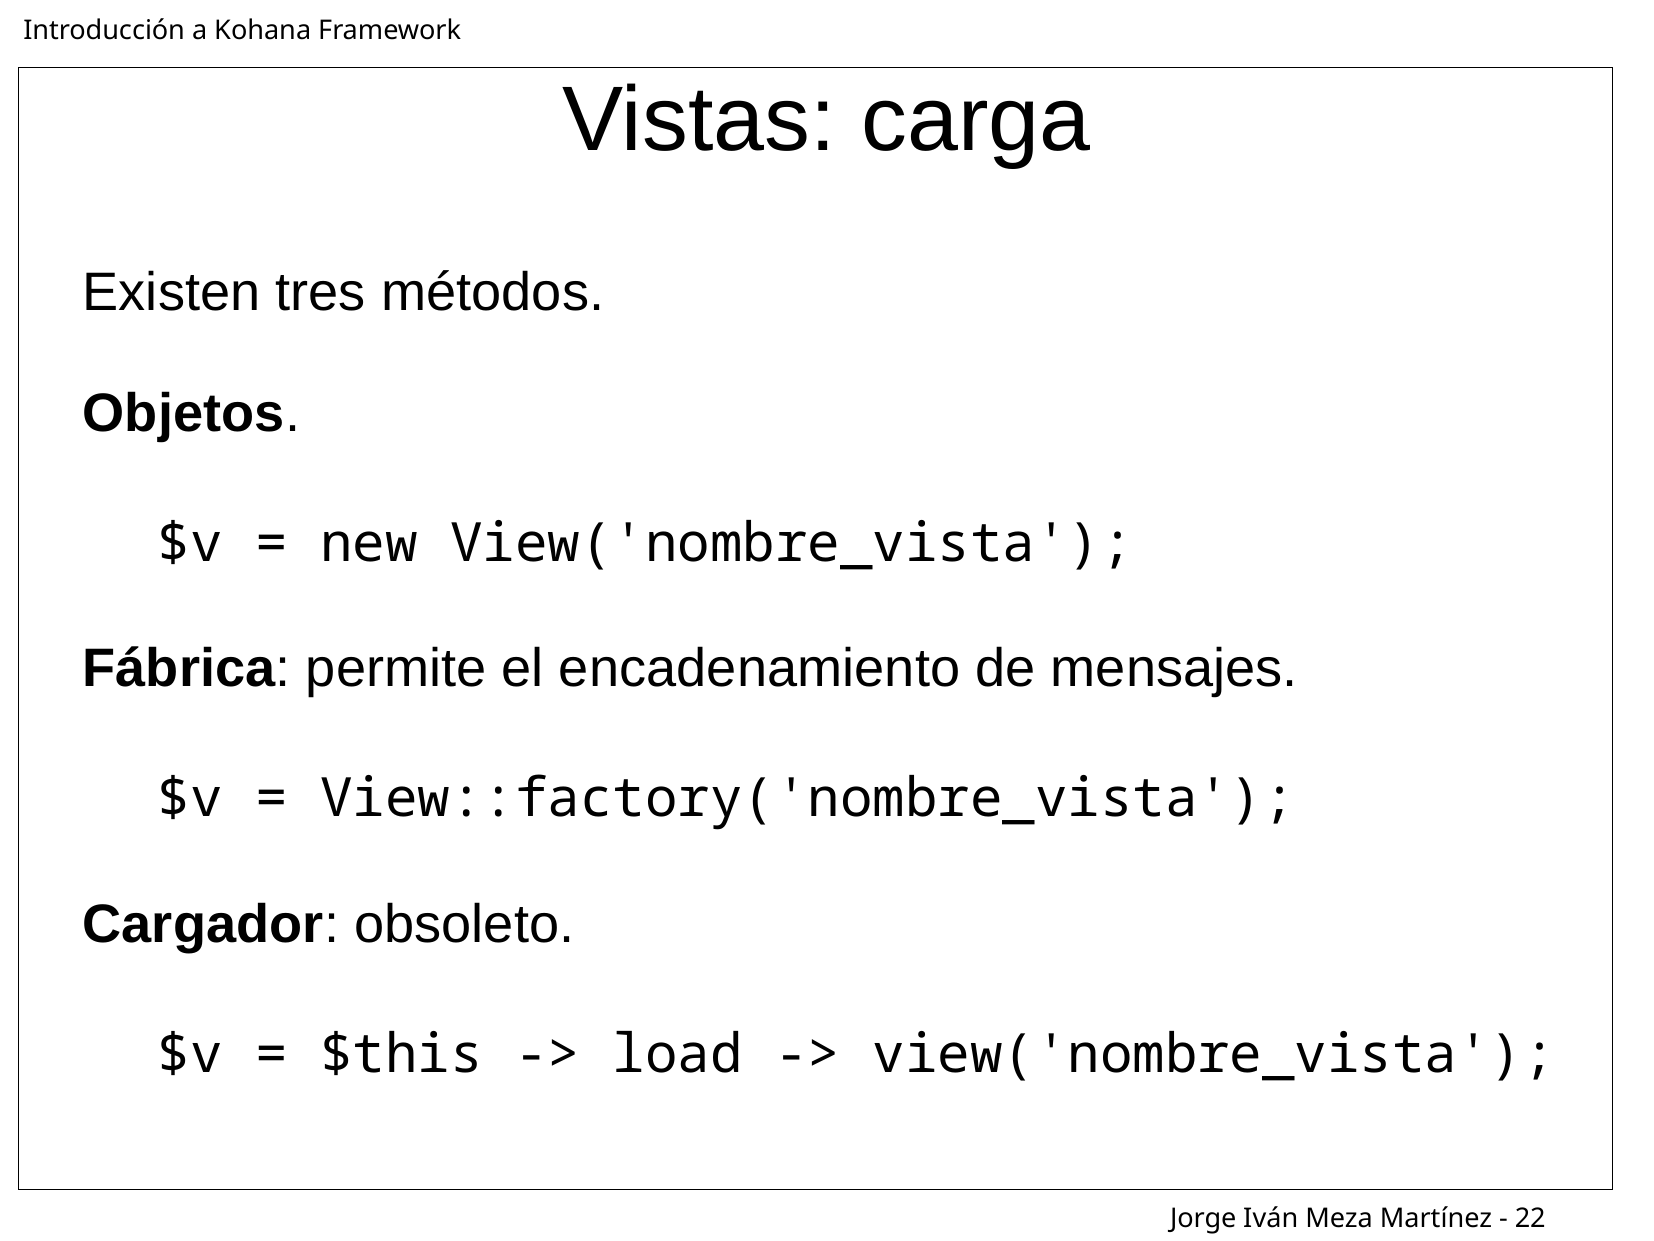

# Vistas: carga
Existen tres métodos.
Objetos.
	$v = new View('nombre_vista');
Fábrica: permite el encadenamiento de mensajes.
	$v = View::factory('nombre_vista');
Cargador: obsoleto.
	$v = $this -> load -> view('nombre_vista');